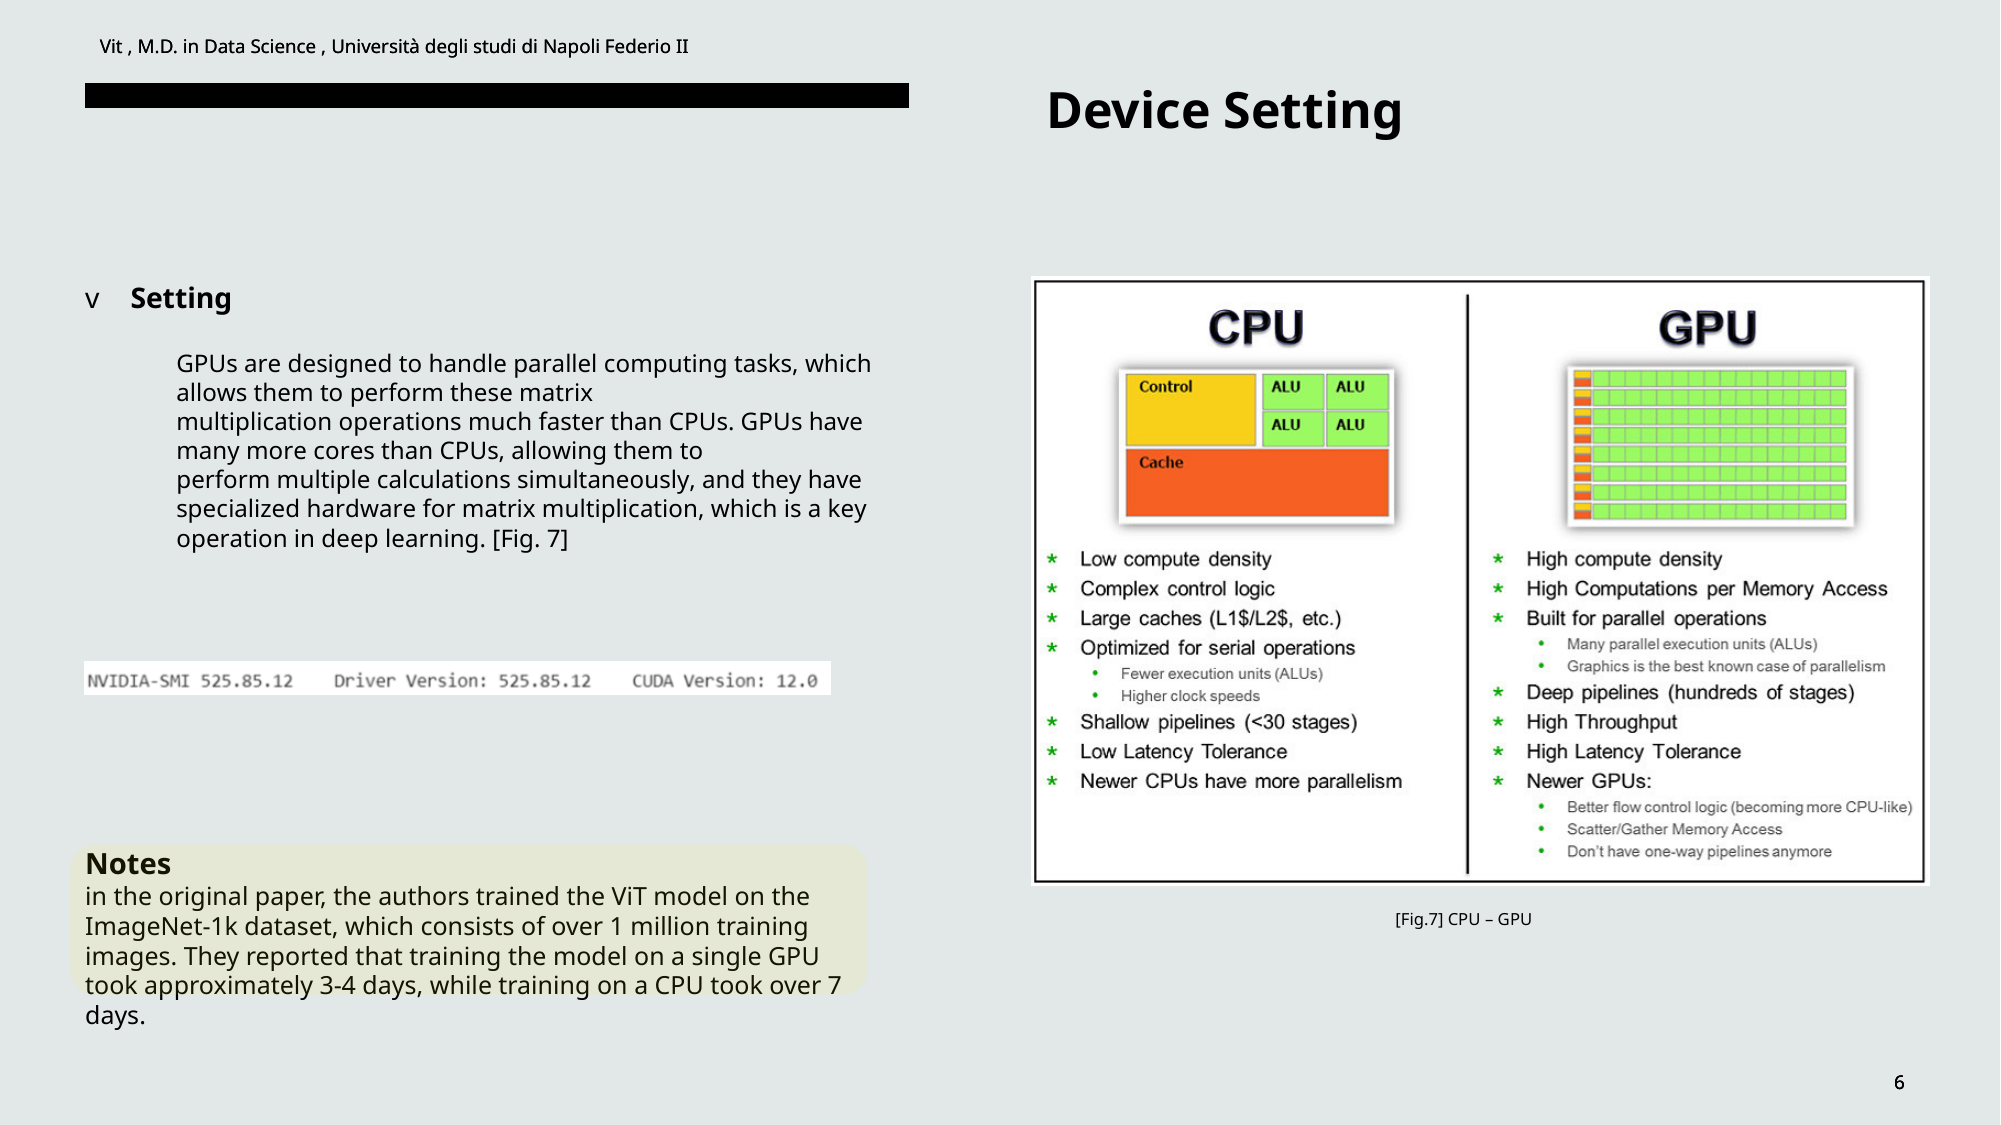

Vit , M.D. in Data Science , Università degli studi di Napoli Federio II
Vit , M.D. in Data Science , Università degli studi di Napoli Federio II
Device Setting
Setting
GPUs are designed to handle parallel computing tasks, which allows them to perform these matrix multiplication operations much faster than CPUs. GPUs have many more cores than CPUs, allowing them to perform multiple calculations simultaneously, and they have specialized hardware for matrix multiplication, which is a key operation in deep learning. [Fig. 7]
Notes
in the original paper, the authors trained the ViT model on the ImageNet-1k dataset, which consists of over 1 million training images. They reported that training the model on a single GPU took approximately 3-4 days, while training on a CPU took over 7 days.
[Fig.7] CPU – GPU